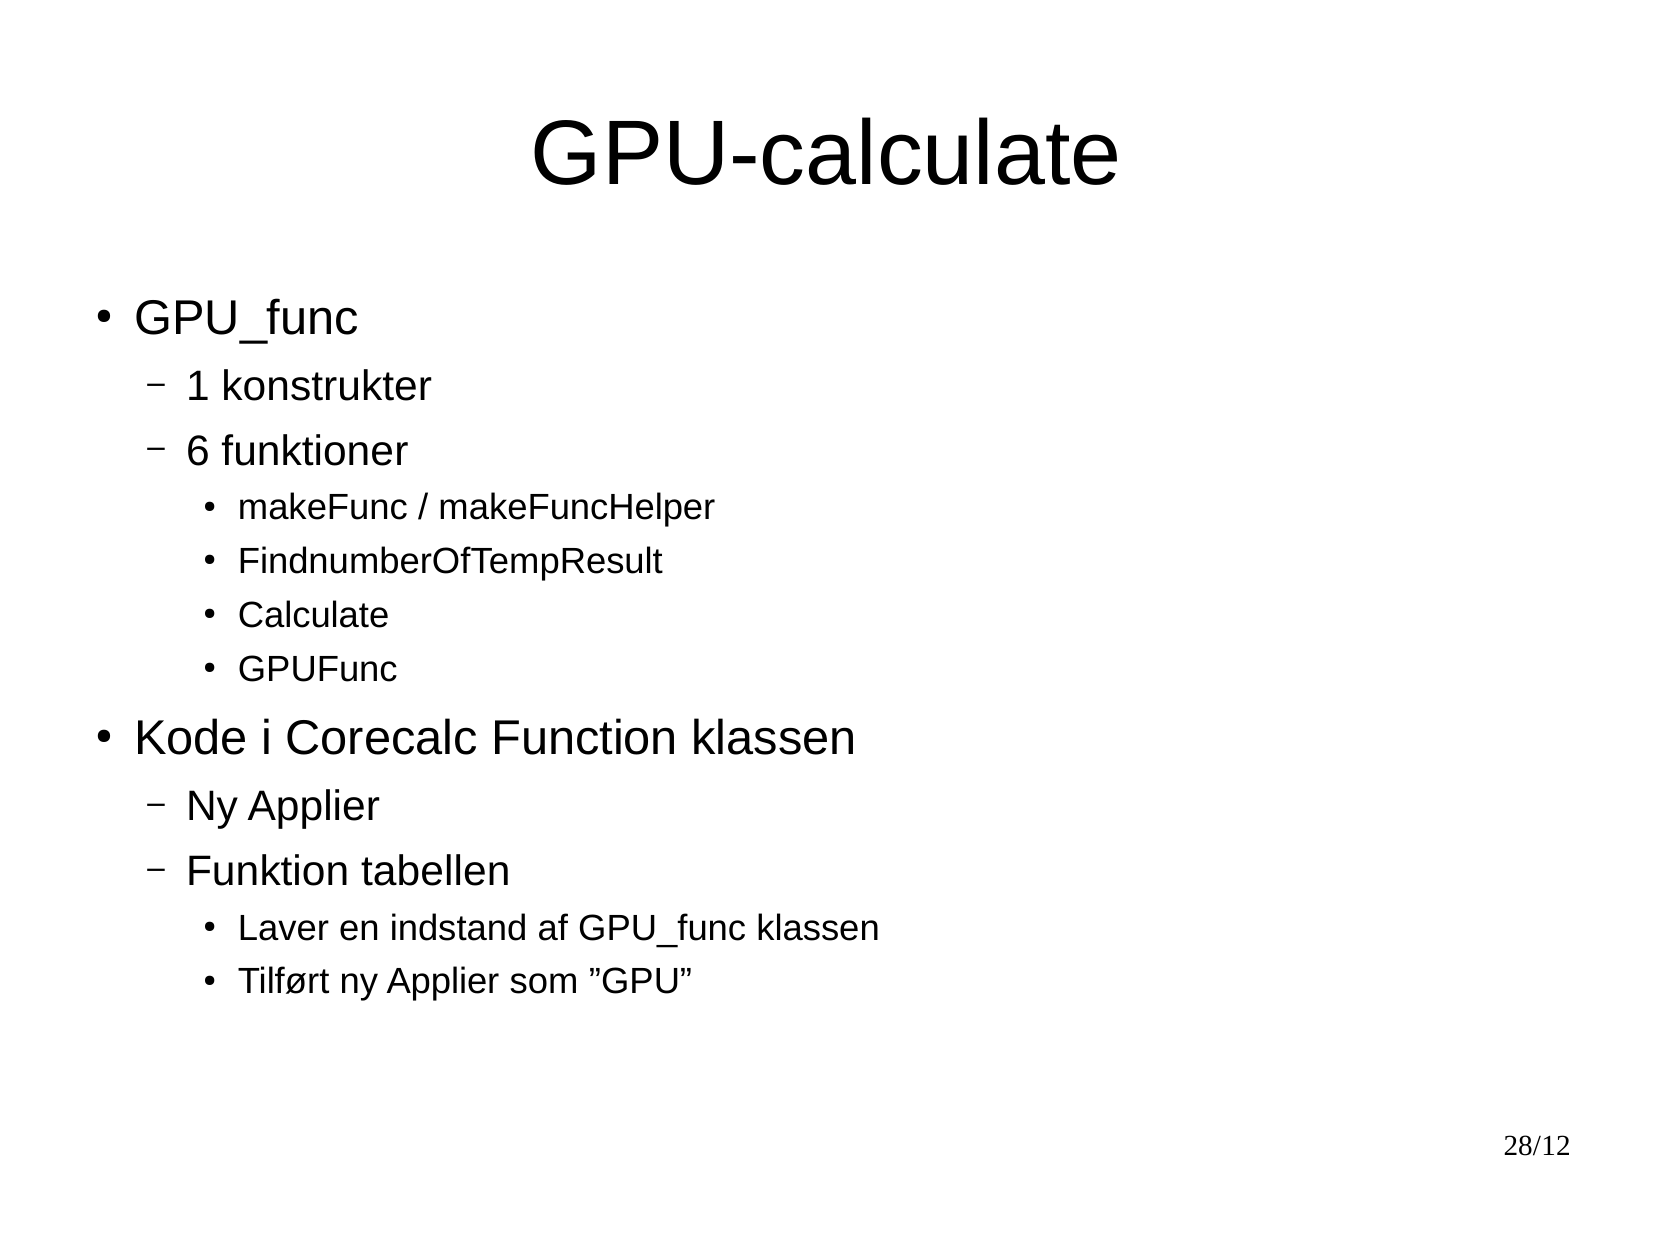

# GPU-calculate
GPU_func
1 konstrukter
6 funktioner
makeFunc / makeFuncHelper
FindnumberOfTempResult
Calculate
GPUFunc
Kode i Corecalc Function klassen
Ny Applier
Funktion tabellen
Laver en indstand af GPU_func klassen
Tilført ny Applier som ”GPU”
12